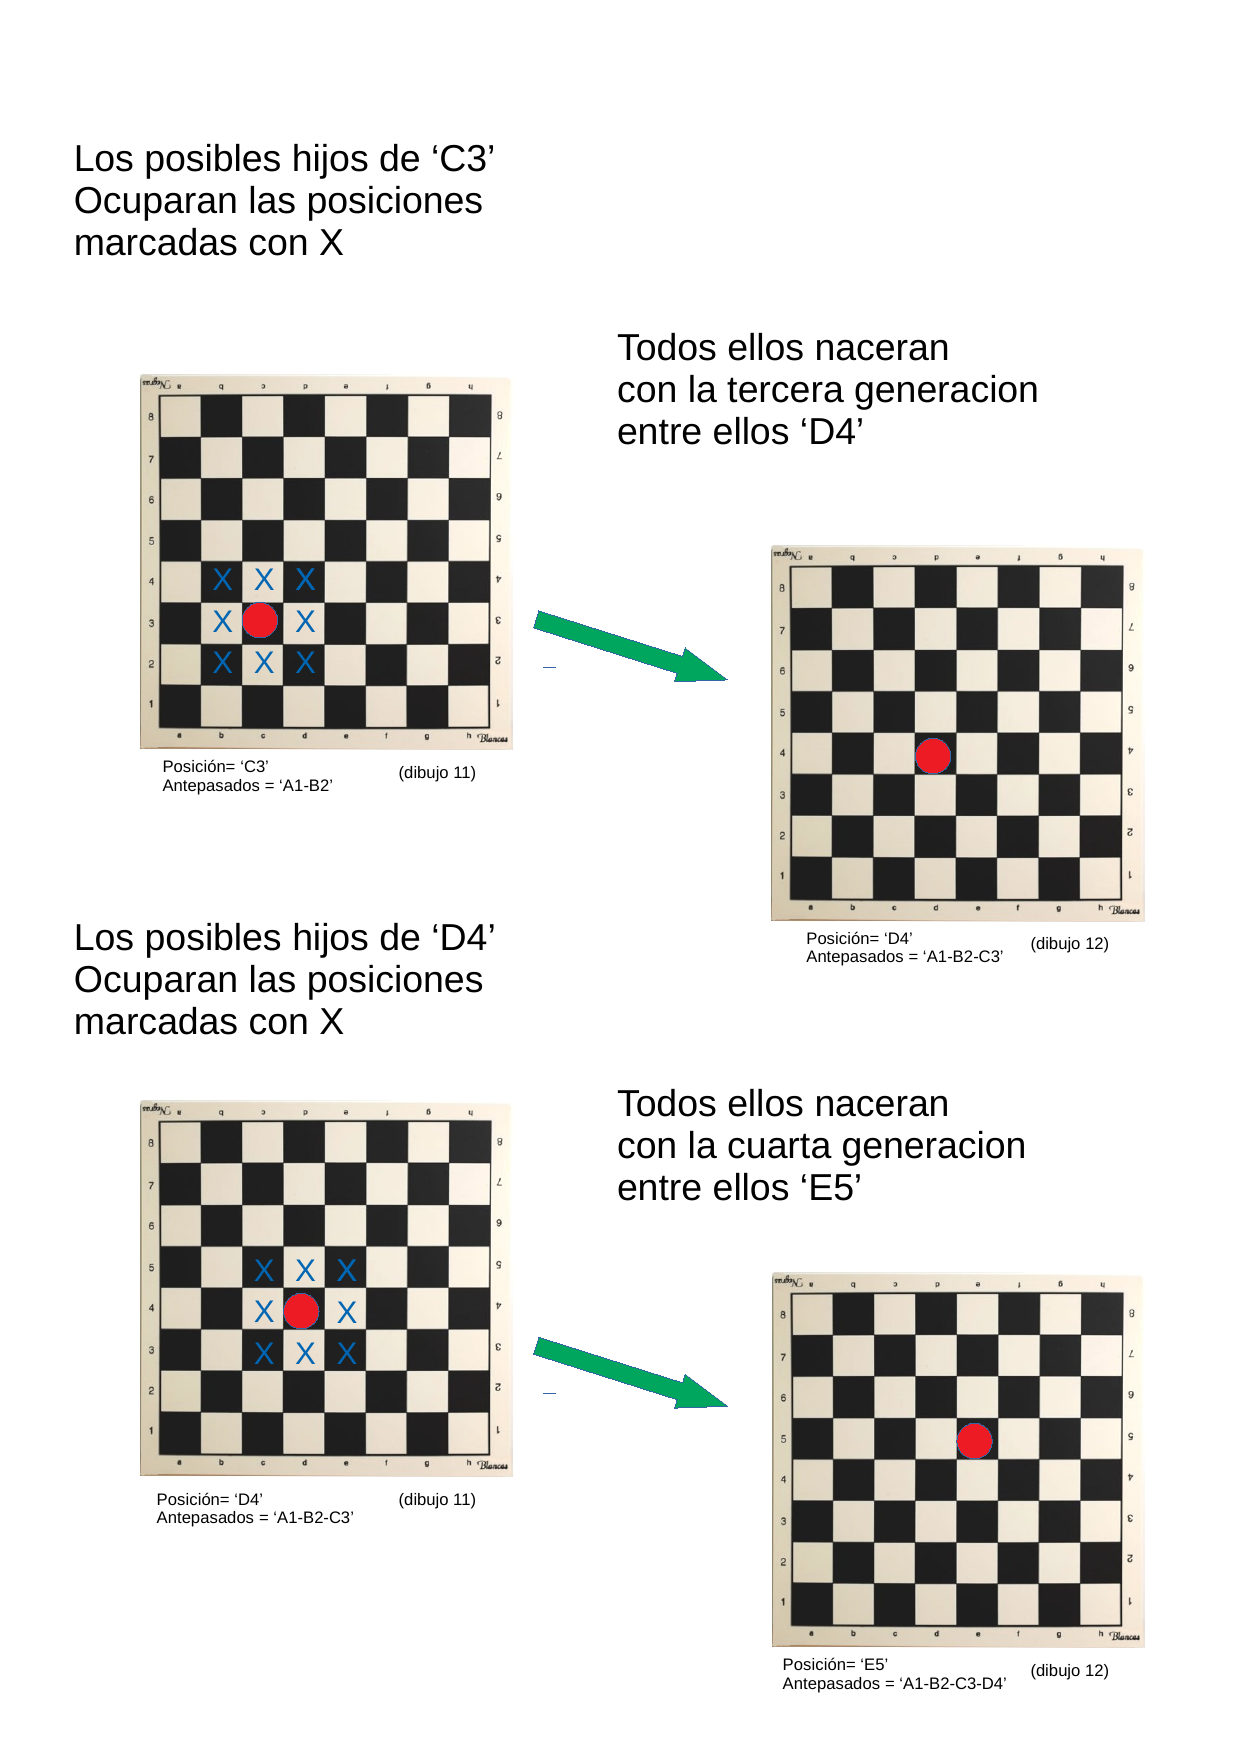

Los posibles hijos de ‘C3’
Ocuparan las posiciones
marcadas con X
Todos ellos naceran
con la tercera generacion
entre ellos ‘D4’
X
X
X
X
X
X
X
X
X
Posición= ‘C3’
Antepasados = ‘A1-B2’
(dibujo 11)
Los posibles hijos de ‘D4’
Ocuparan las posiciones
marcadas con X
Posición= ‘D4’
Antepasados = ‘A1-B2-C3’
(dibujo 12)
Todos ellos naceran
con la cuarta generacion
entre ellos ‘E5’
X
X
X
X
X
X
X
X
X
(dibujo 11)
Posición= ‘D4’
Antepasados = ‘A1-B2-C3’
Posición= ‘E5’
Antepasados = ‘A1-B2-C3-D4’
(dibujo 12)